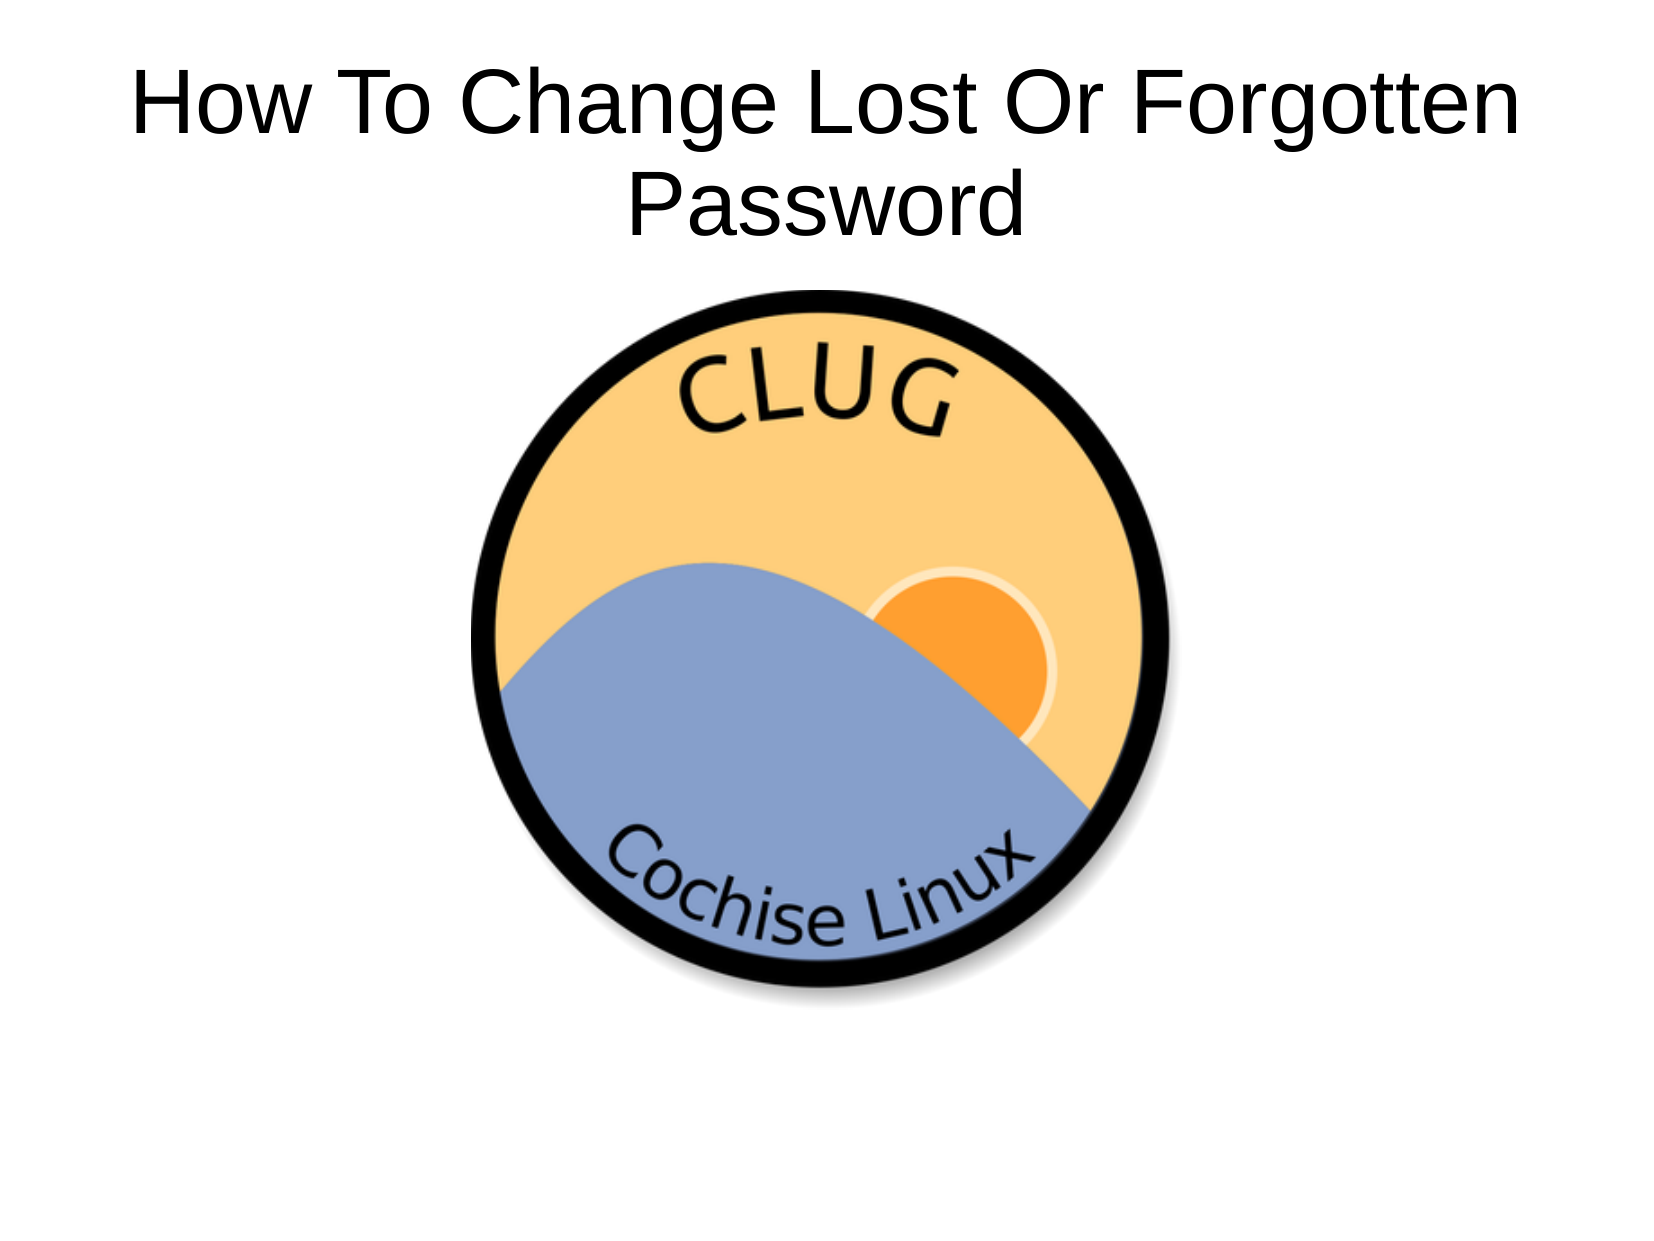

# How To Change Lost Or Forgotten Password